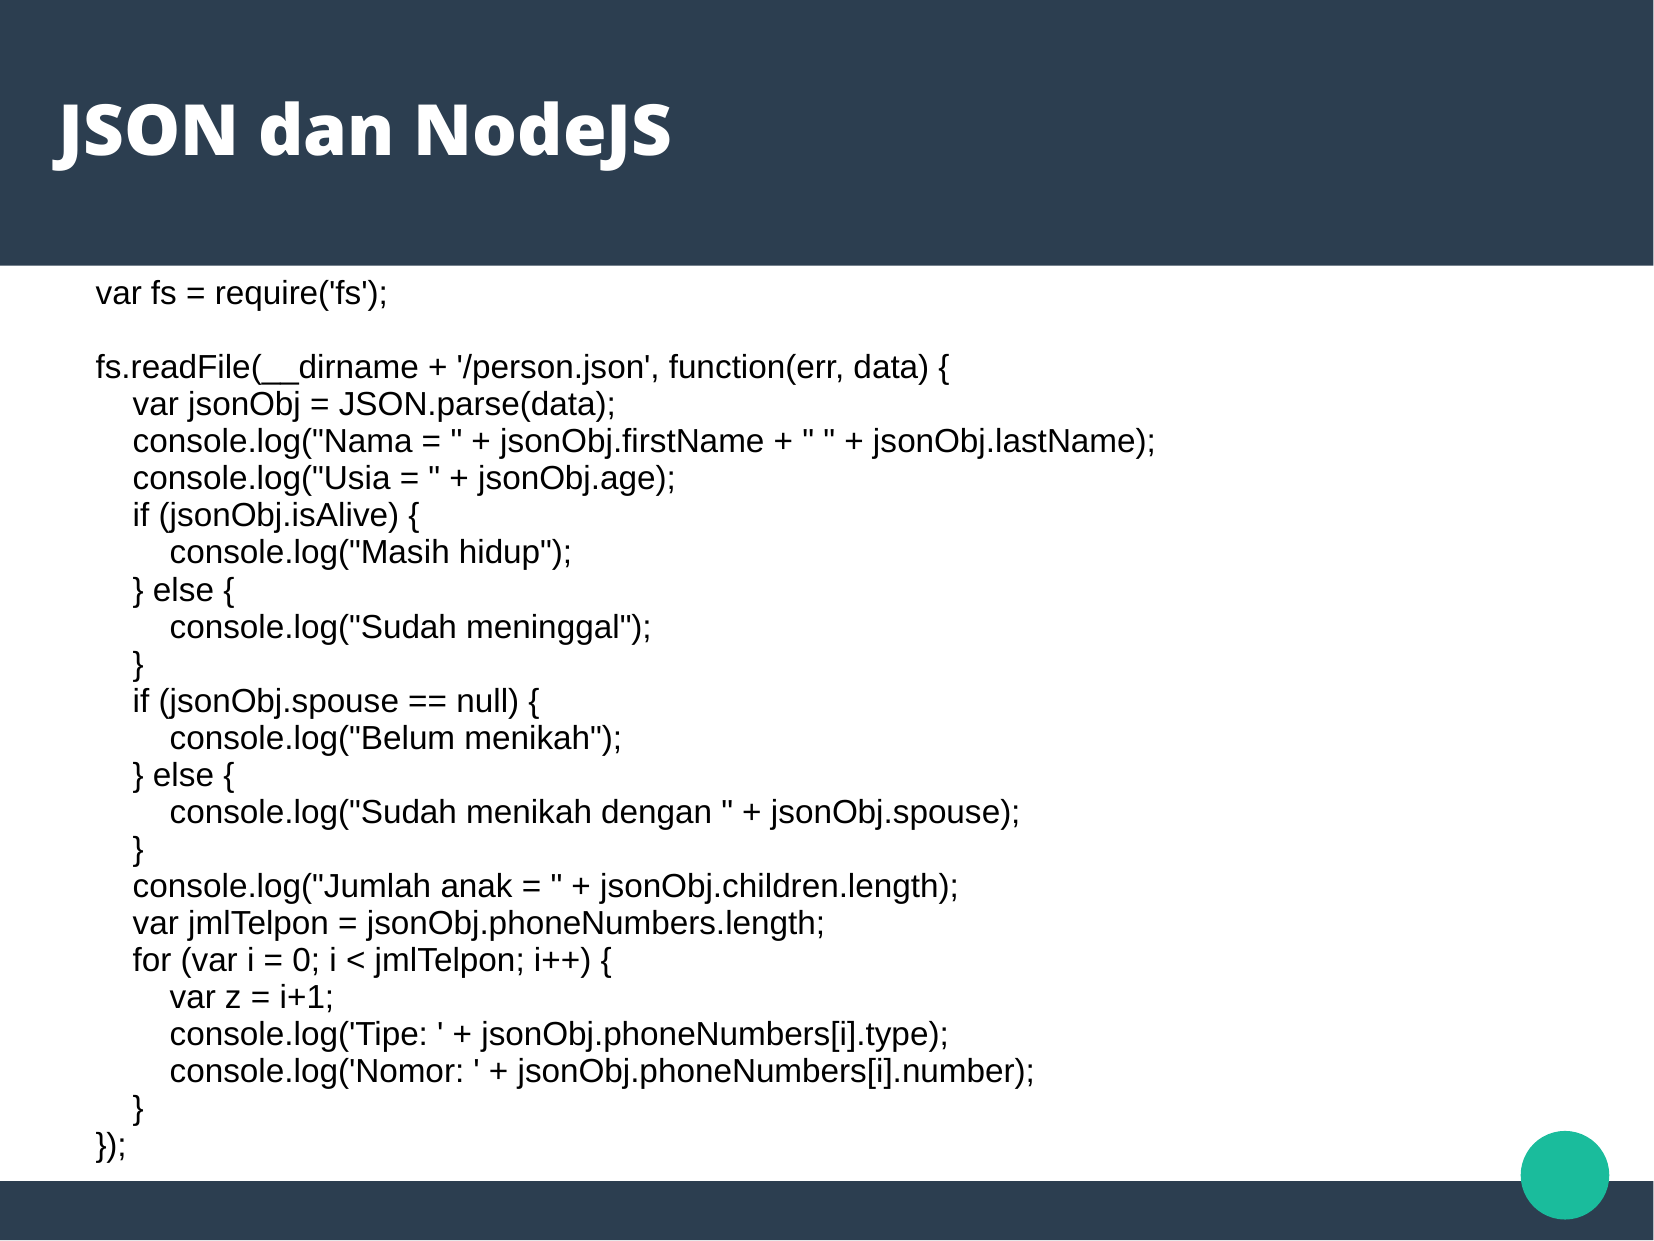

# JSON dan NodeJS
var fs = require('fs');
fs.readFile(__dirname + '/person.json', function(err, data) {
 var jsonObj = JSON.parse(data);
 console.log("Nama = " + jsonObj.firstName + " " + jsonObj.lastName);
 console.log("Usia = " + jsonObj.age);
 if (jsonObj.isAlive) {
 console.log("Masih hidup");
 } else {
 console.log("Sudah meninggal");
 }
 if (jsonObj.spouse == null) {
 console.log("Belum menikah");
 } else {
 console.log("Sudah menikah dengan " + jsonObj.spouse);
 }
 console.log("Jumlah anak = " + jsonObj.children.length);
 var jmlTelpon = jsonObj.phoneNumbers.length;
 for (var i = 0; i < jmlTelpon; i++) {
 var z = i+1;
 console.log('Tipe: ' + jsonObj.phoneNumbers[i].type);
 console.log('Nomor: ' + jsonObj.phoneNumbers[i].number);
 }
});